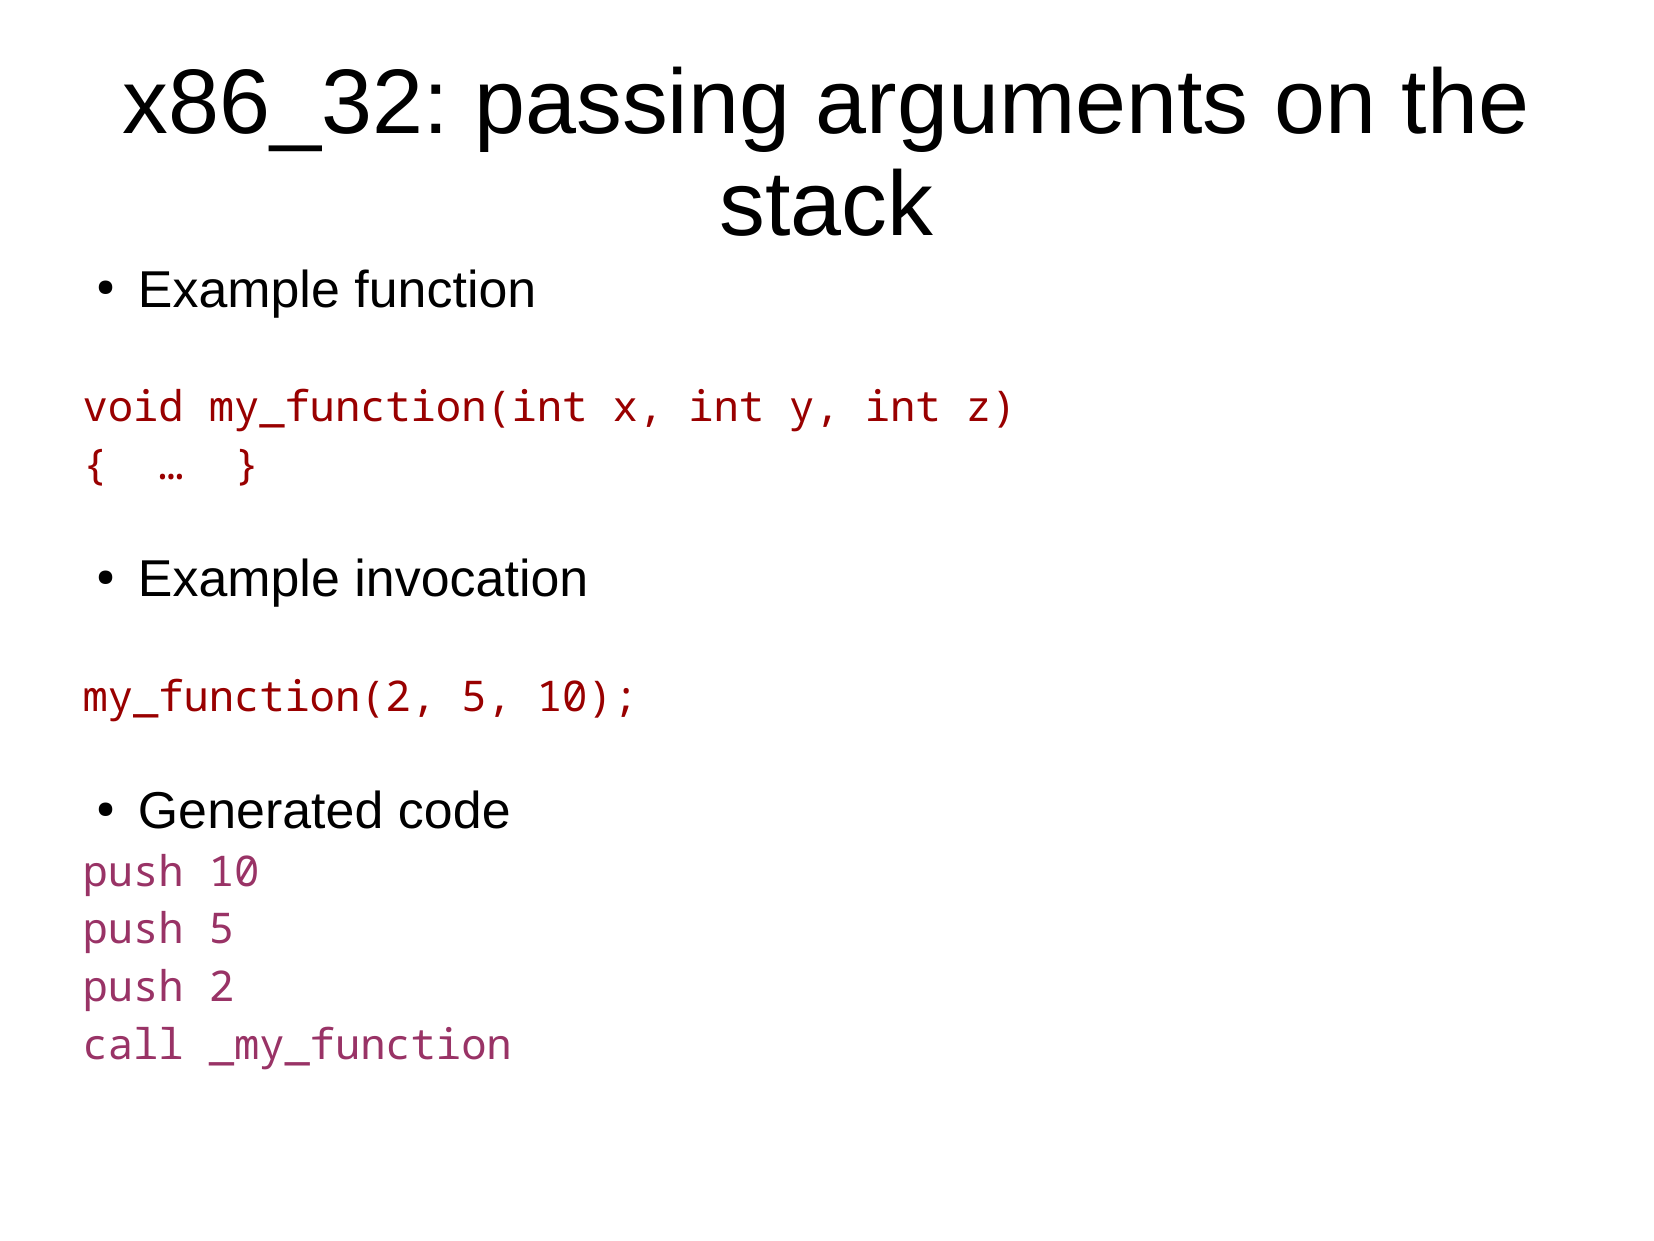

# x86_32: passing arguments on the stack
Example function
void my_function(int x, int y, int z)
{ … }
Example invocation
my_function(2, 5, 10);
Generated code
push 10
push 5
push 2
call _my_function